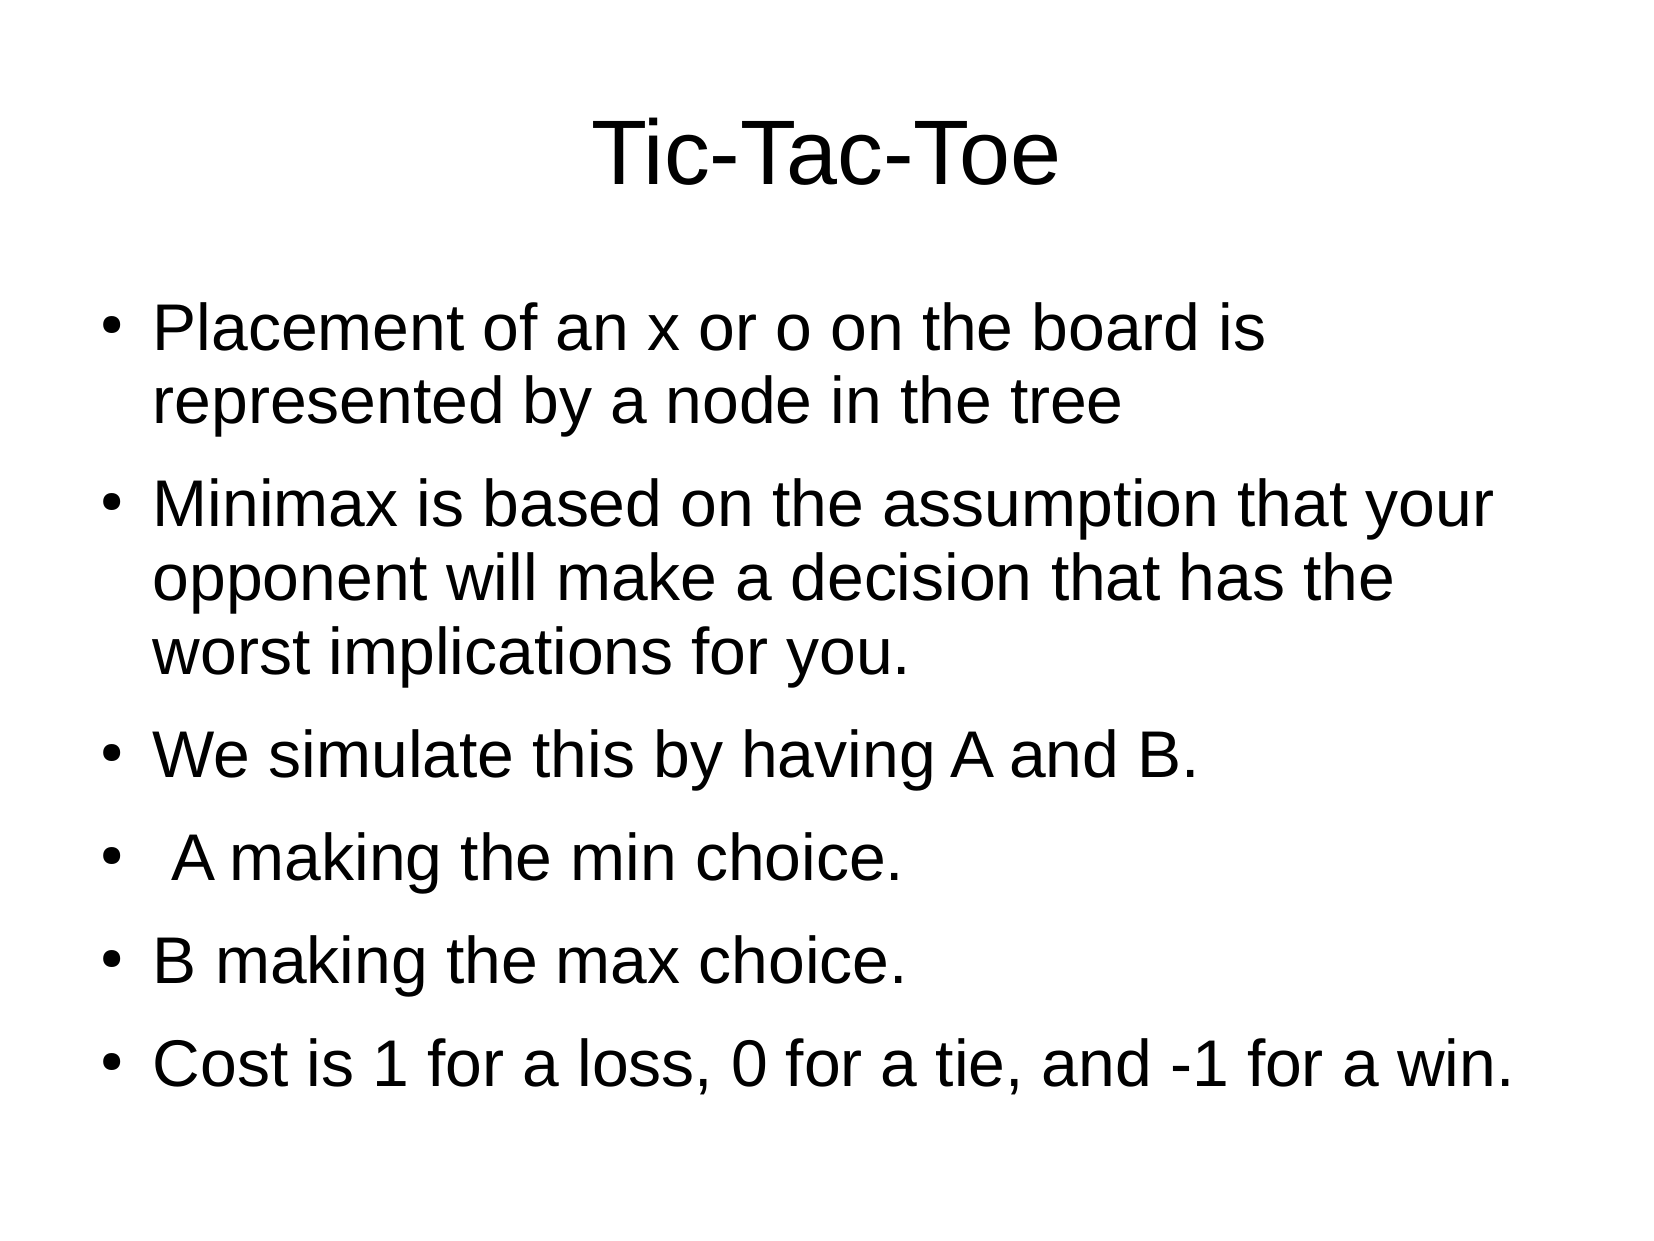

# Tic-Tac-Toe
Placement of an x or o on the board is represented by a node in the tree
Minimax is based on the assumption that your opponent will make a decision that has the worst implications for you.
We simulate this by having A and B.
 A making the min choice.
B making the max choice.
Cost is 1 for a loss, 0 for a tie, and -1 for a win.